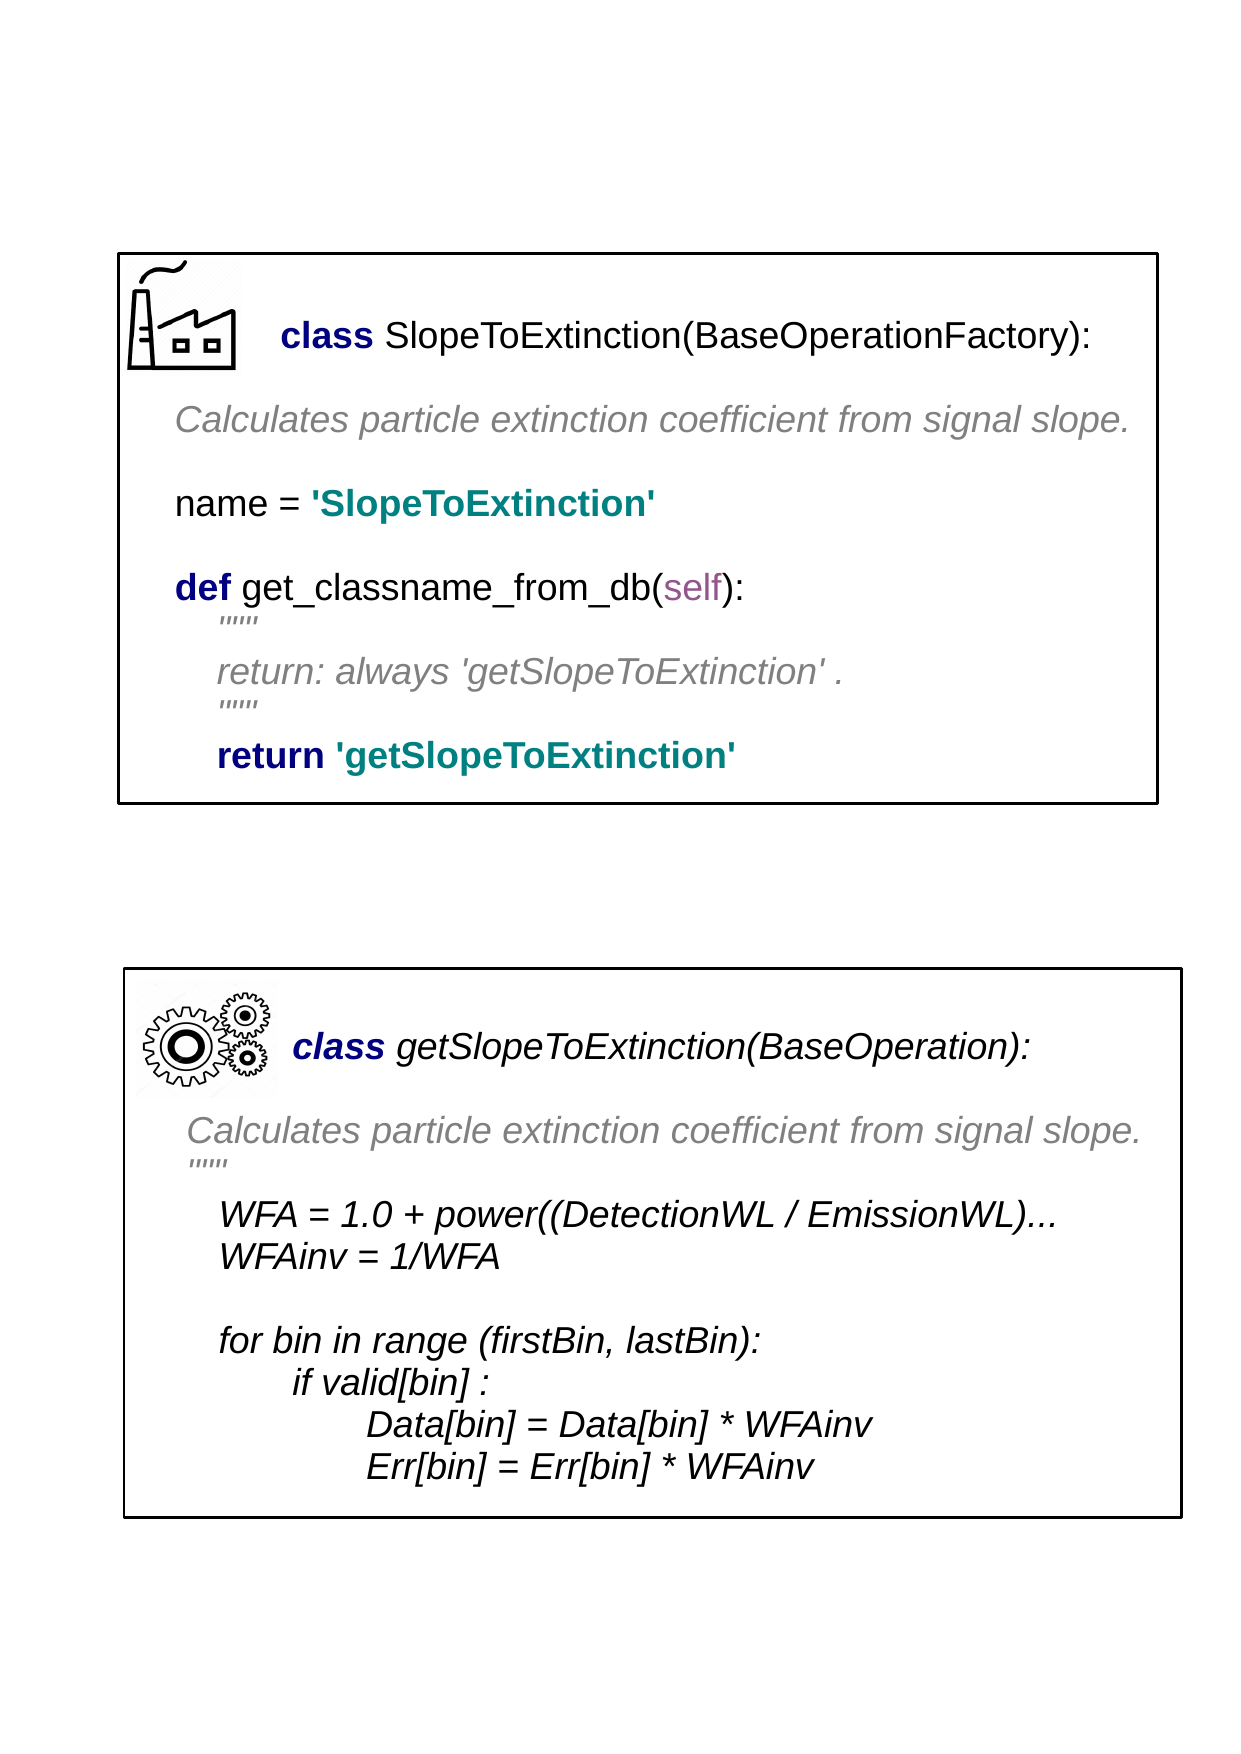

class SlopeToExtinction(BaseOperationFactory):
 Calculates particle extinction coefficient from signal slope.
 name = 'SlopeToExtinction'
 def get_classname_from_db(self):
 """
 return: always 'getSlopeToExtinction' .
 """
 return 'getSlopeToExtinction'
		class getSlopeToExtinction(BaseOperation):
 Calculates particle extinction coefficient from signal slope.
 """
	WFA = 1.0 + power((DetectionWL / EmissionWL)... 	WFAinv = 1/WFA
 	for bin in range (firstBin, lastBin):
		if valid[bin] :
			Data[bin] = Data[bin] * WFAinv
			Err[bin] = Err[bin] * WFAinv